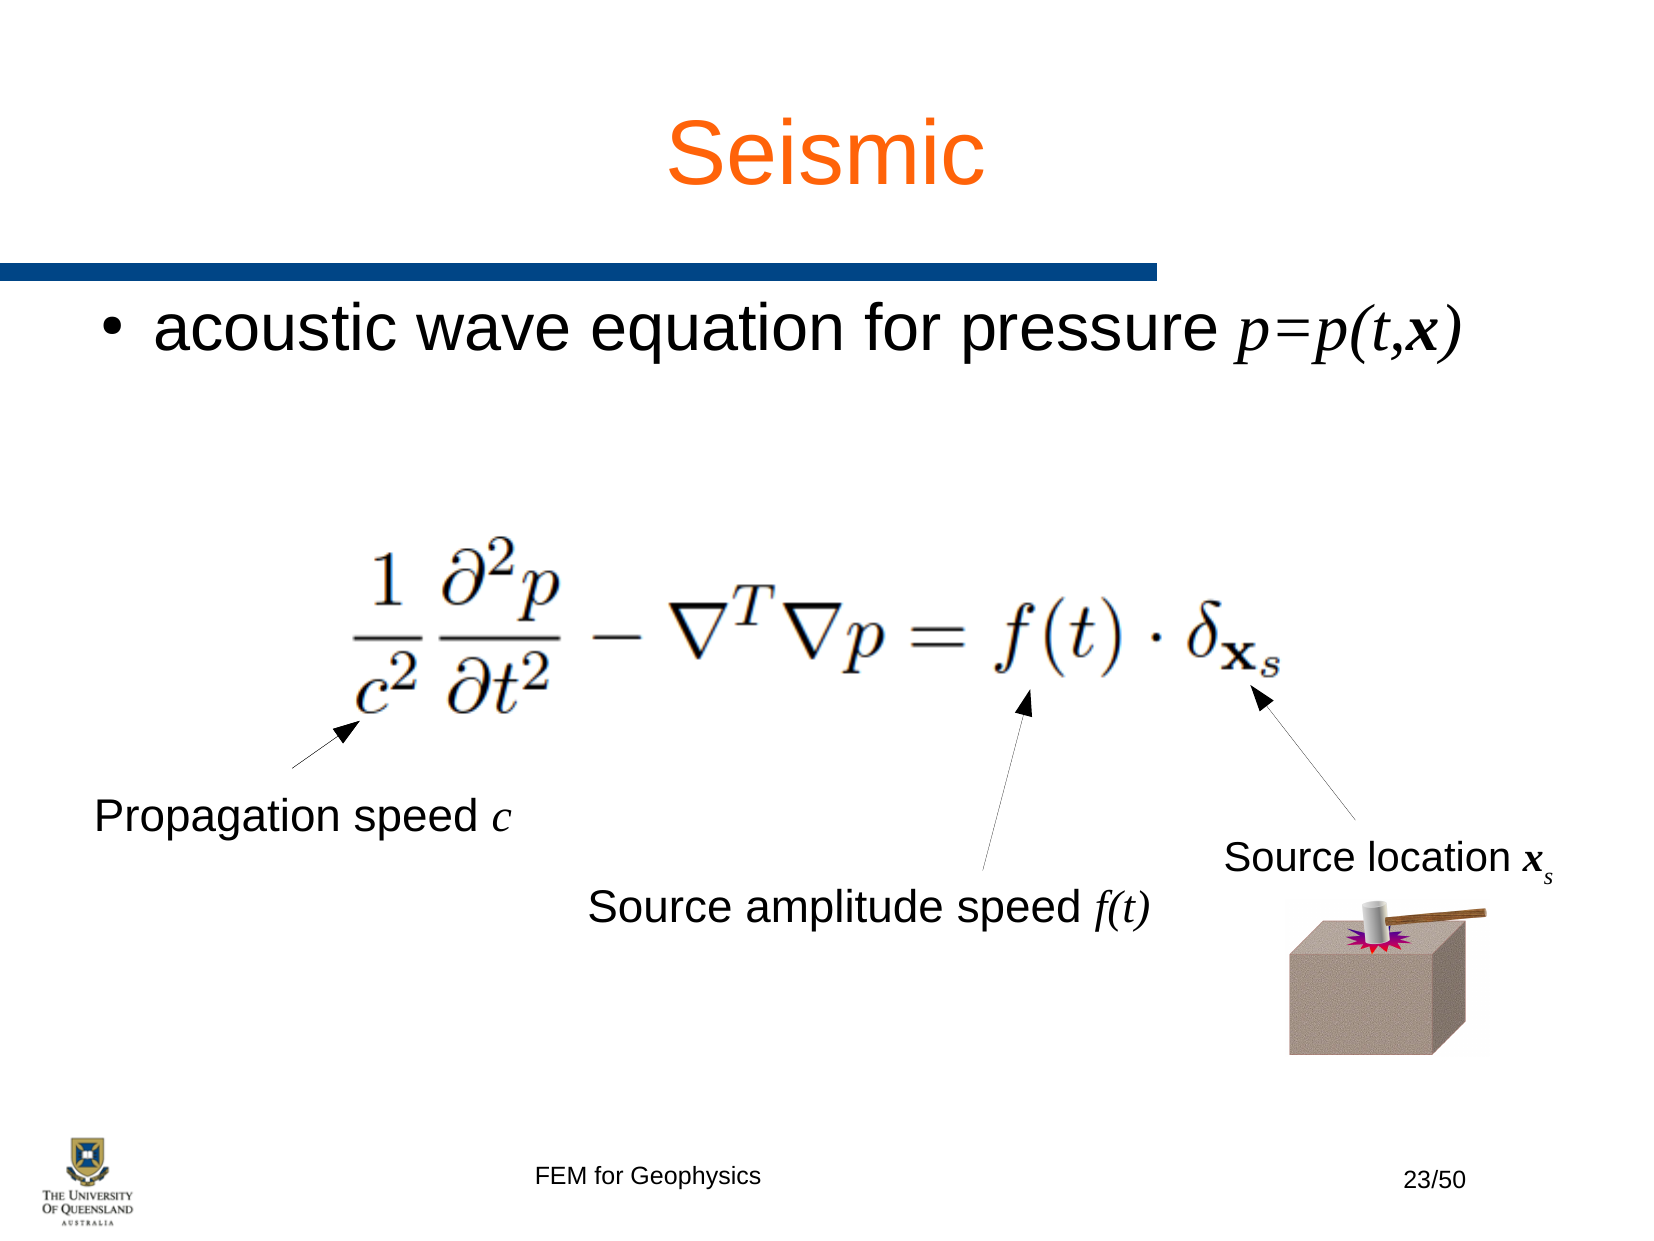

# Seismic
acoustic wave equation for pressure p=p(t,x)
Propagation speed c
Source location xs
Source amplitude speed f(t)